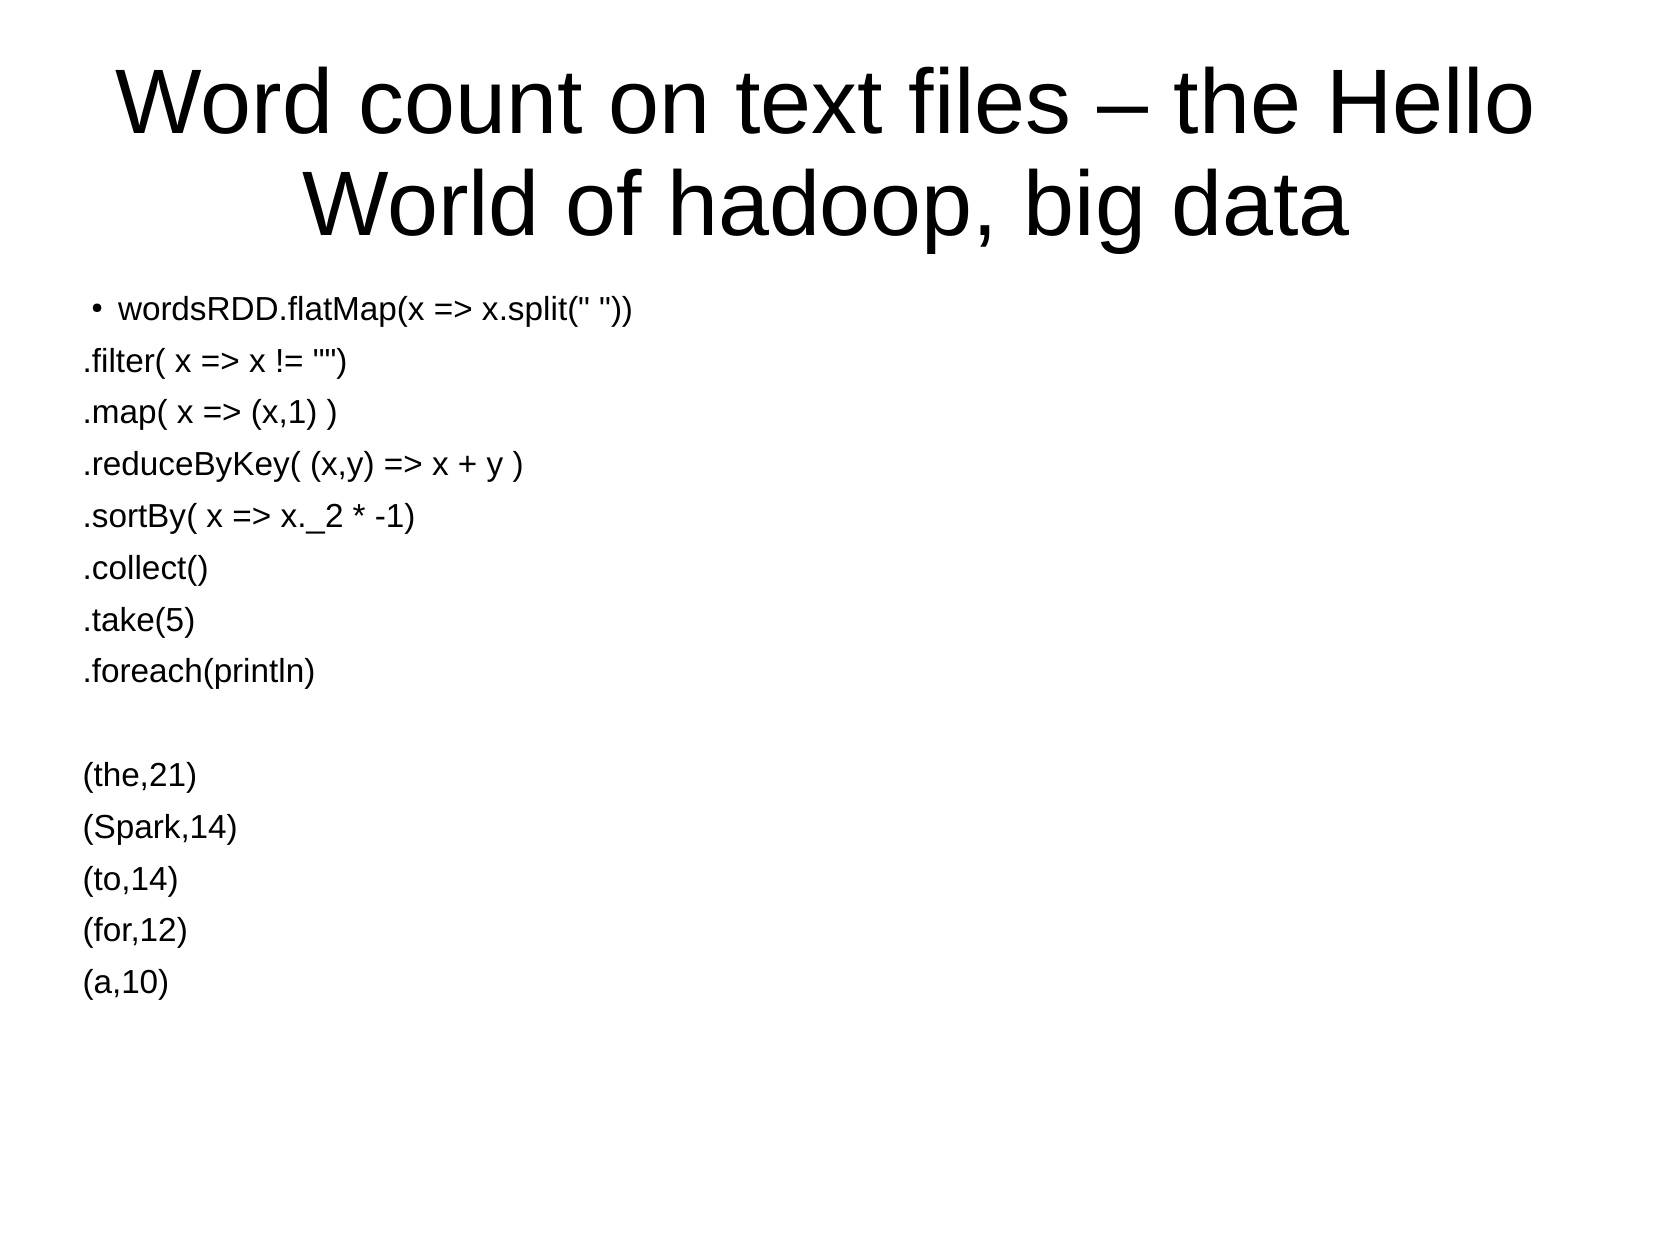

# Word count on text files – the Hello World of hadoop, big data
wordsRDD.flatMap(x => x.split(" "))
.filter( x => x != "")
.map( x => (x,1) )
.reduceByKey( (x,y) => x + y )
.sortBy( x => x._2 * -1)
.collect()
.take(5)
.foreach(println)
(the,21)
(Spark,14)
(to,14)
(for,12)
(a,10)